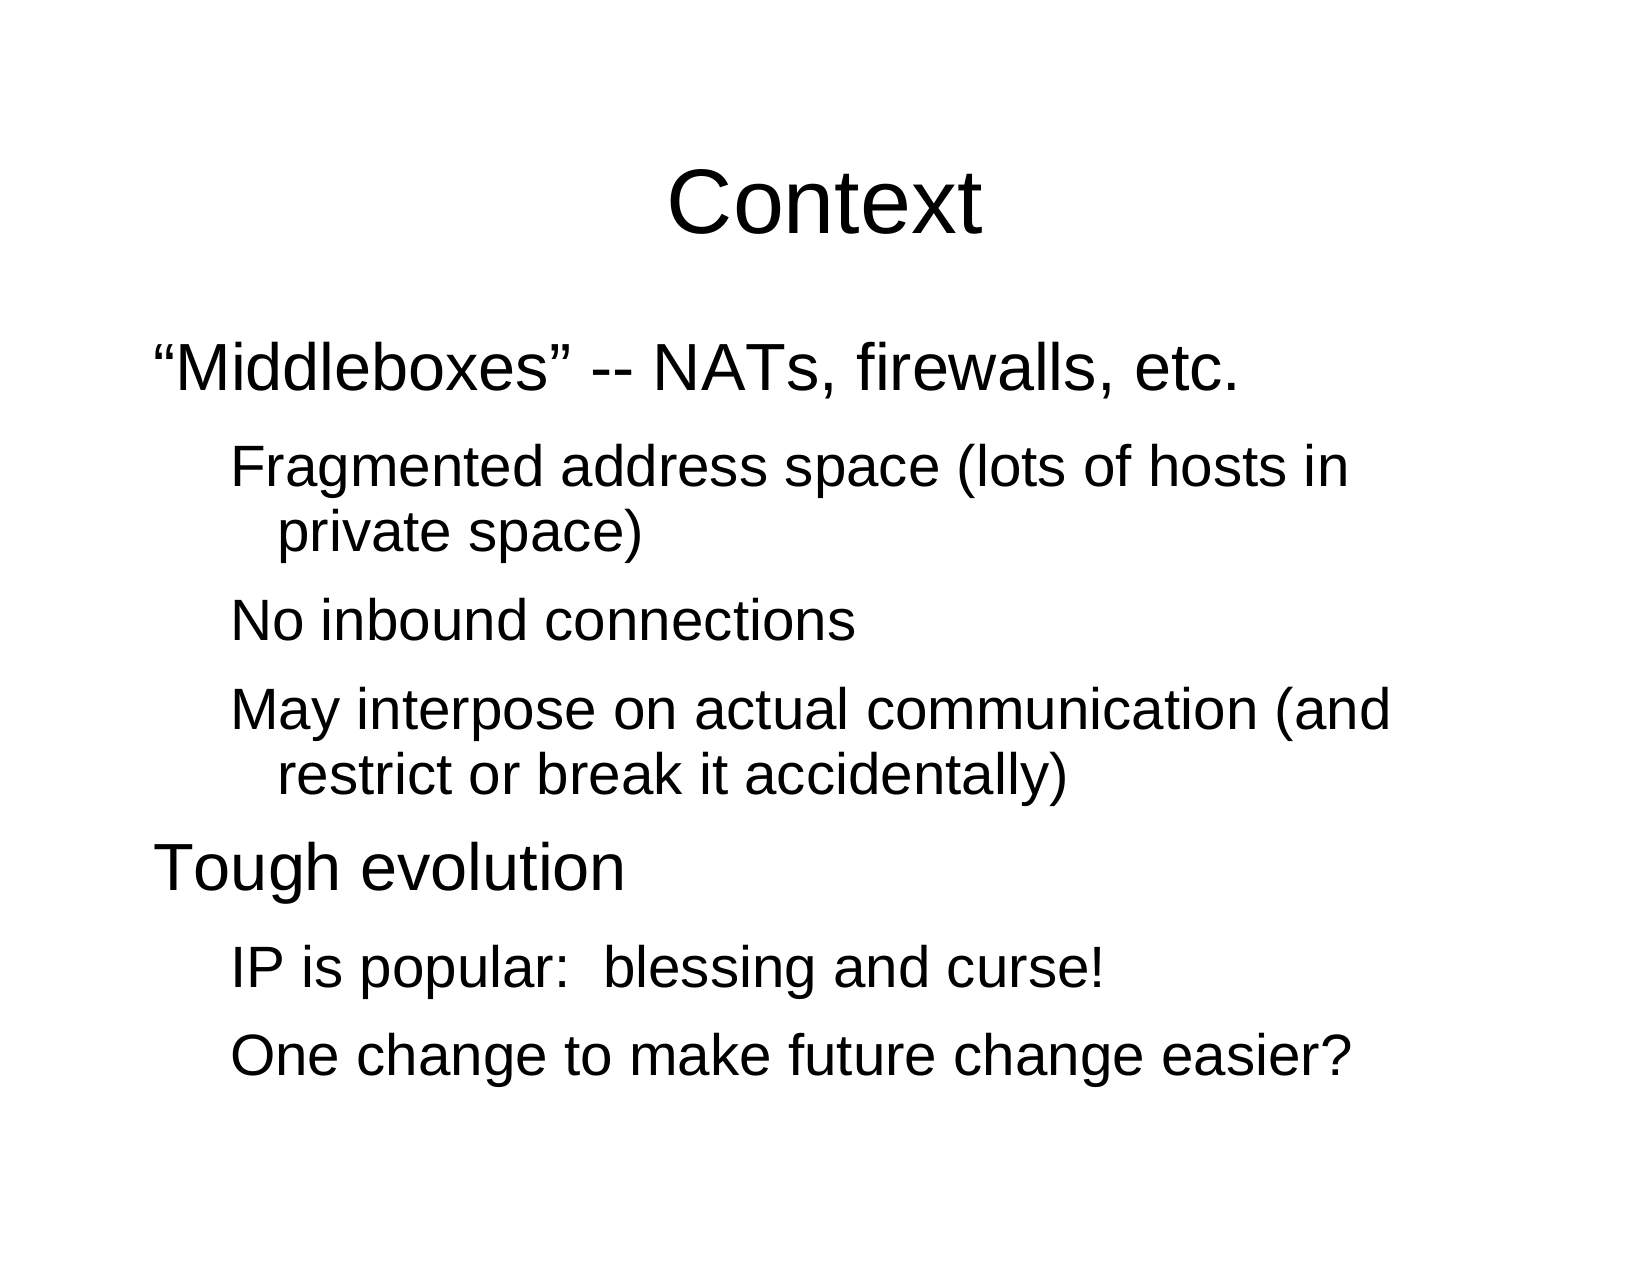

# Context
“Middleboxes” -- NATs, firewalls, etc.
Fragmented address space (lots of hosts in private space)
No inbound connections
May interpose on actual communication (and restrict or break it accidentally)
Tough evolution
IP is popular: blessing and curse!
One change to make future change easier?